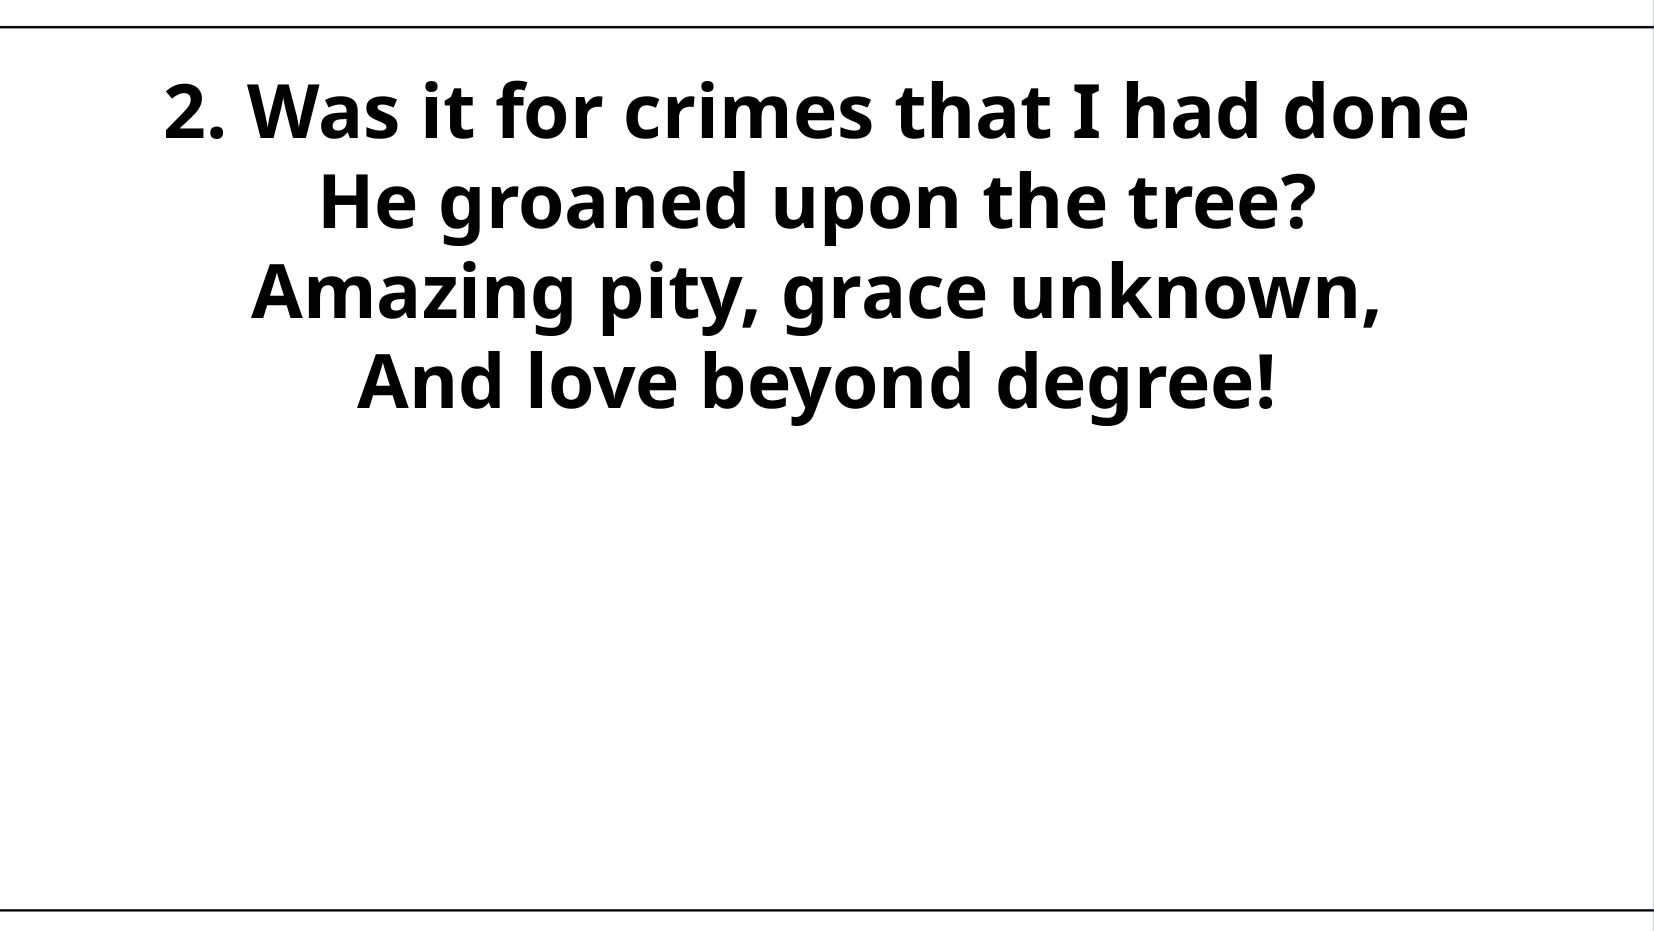

2. Was it for crimes that I had done
He groaned upon the tree?
Amazing pity, grace unknown,
And love beyond degree!